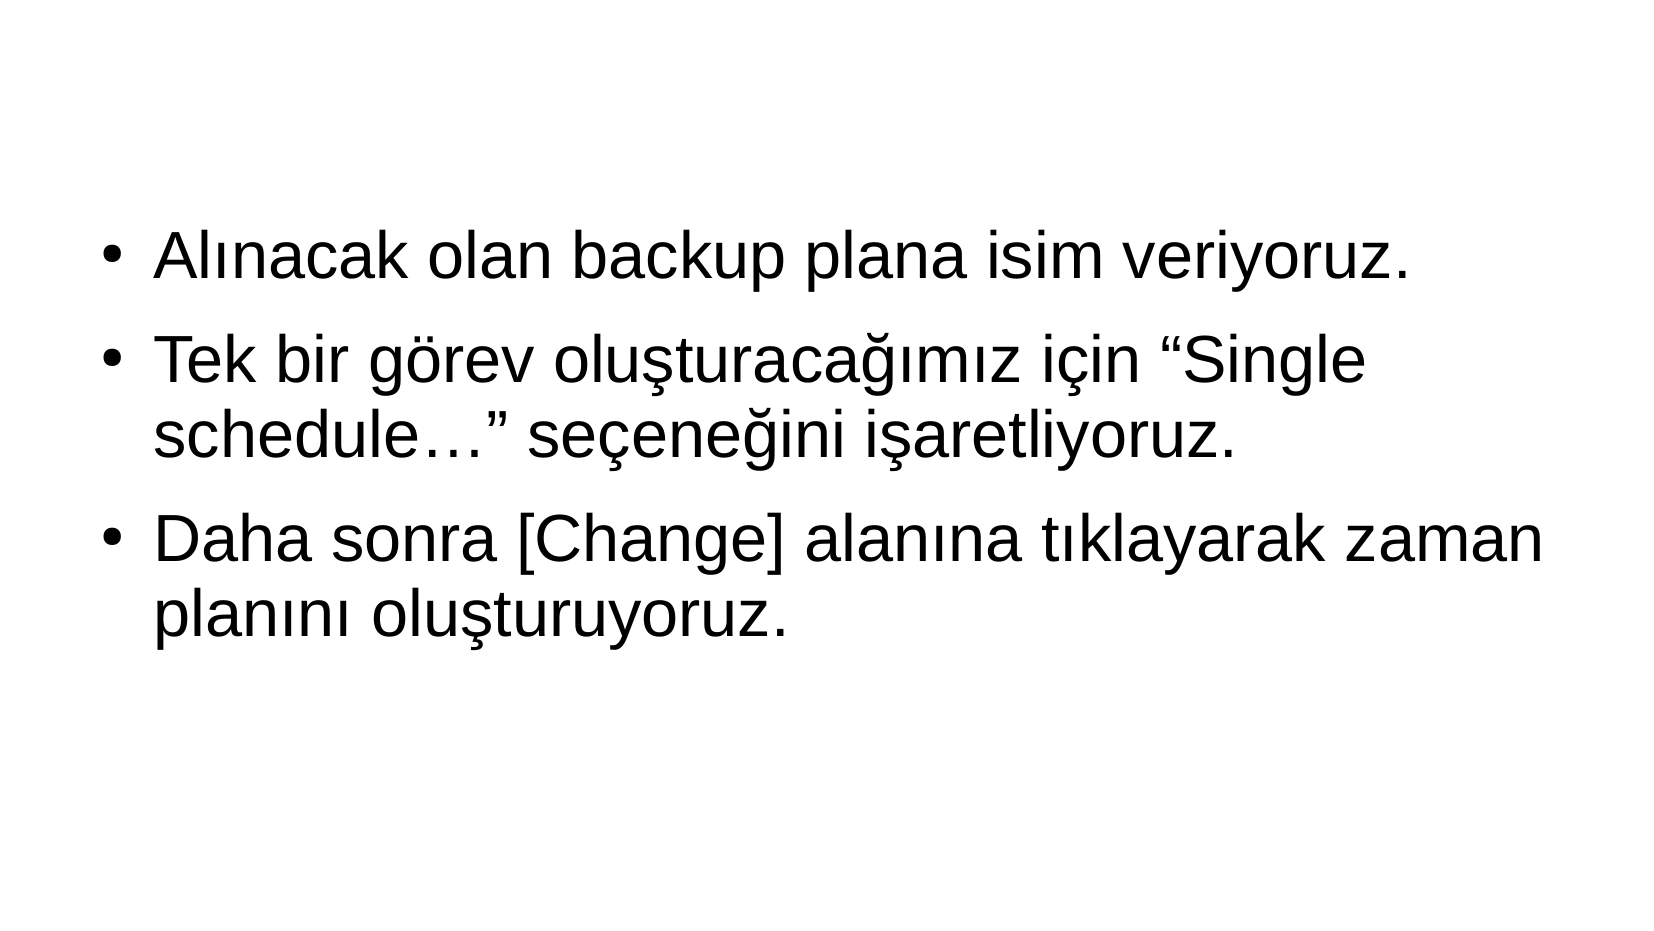

#
Alınacak olan backup plana isim veriyoruz.
Tek bir görev oluşturacağımız için “Single schedule…” seçeneğini işaretliyoruz.
Daha sonra [Change] alanına tıklayarak zaman planını oluşturuyoruz.